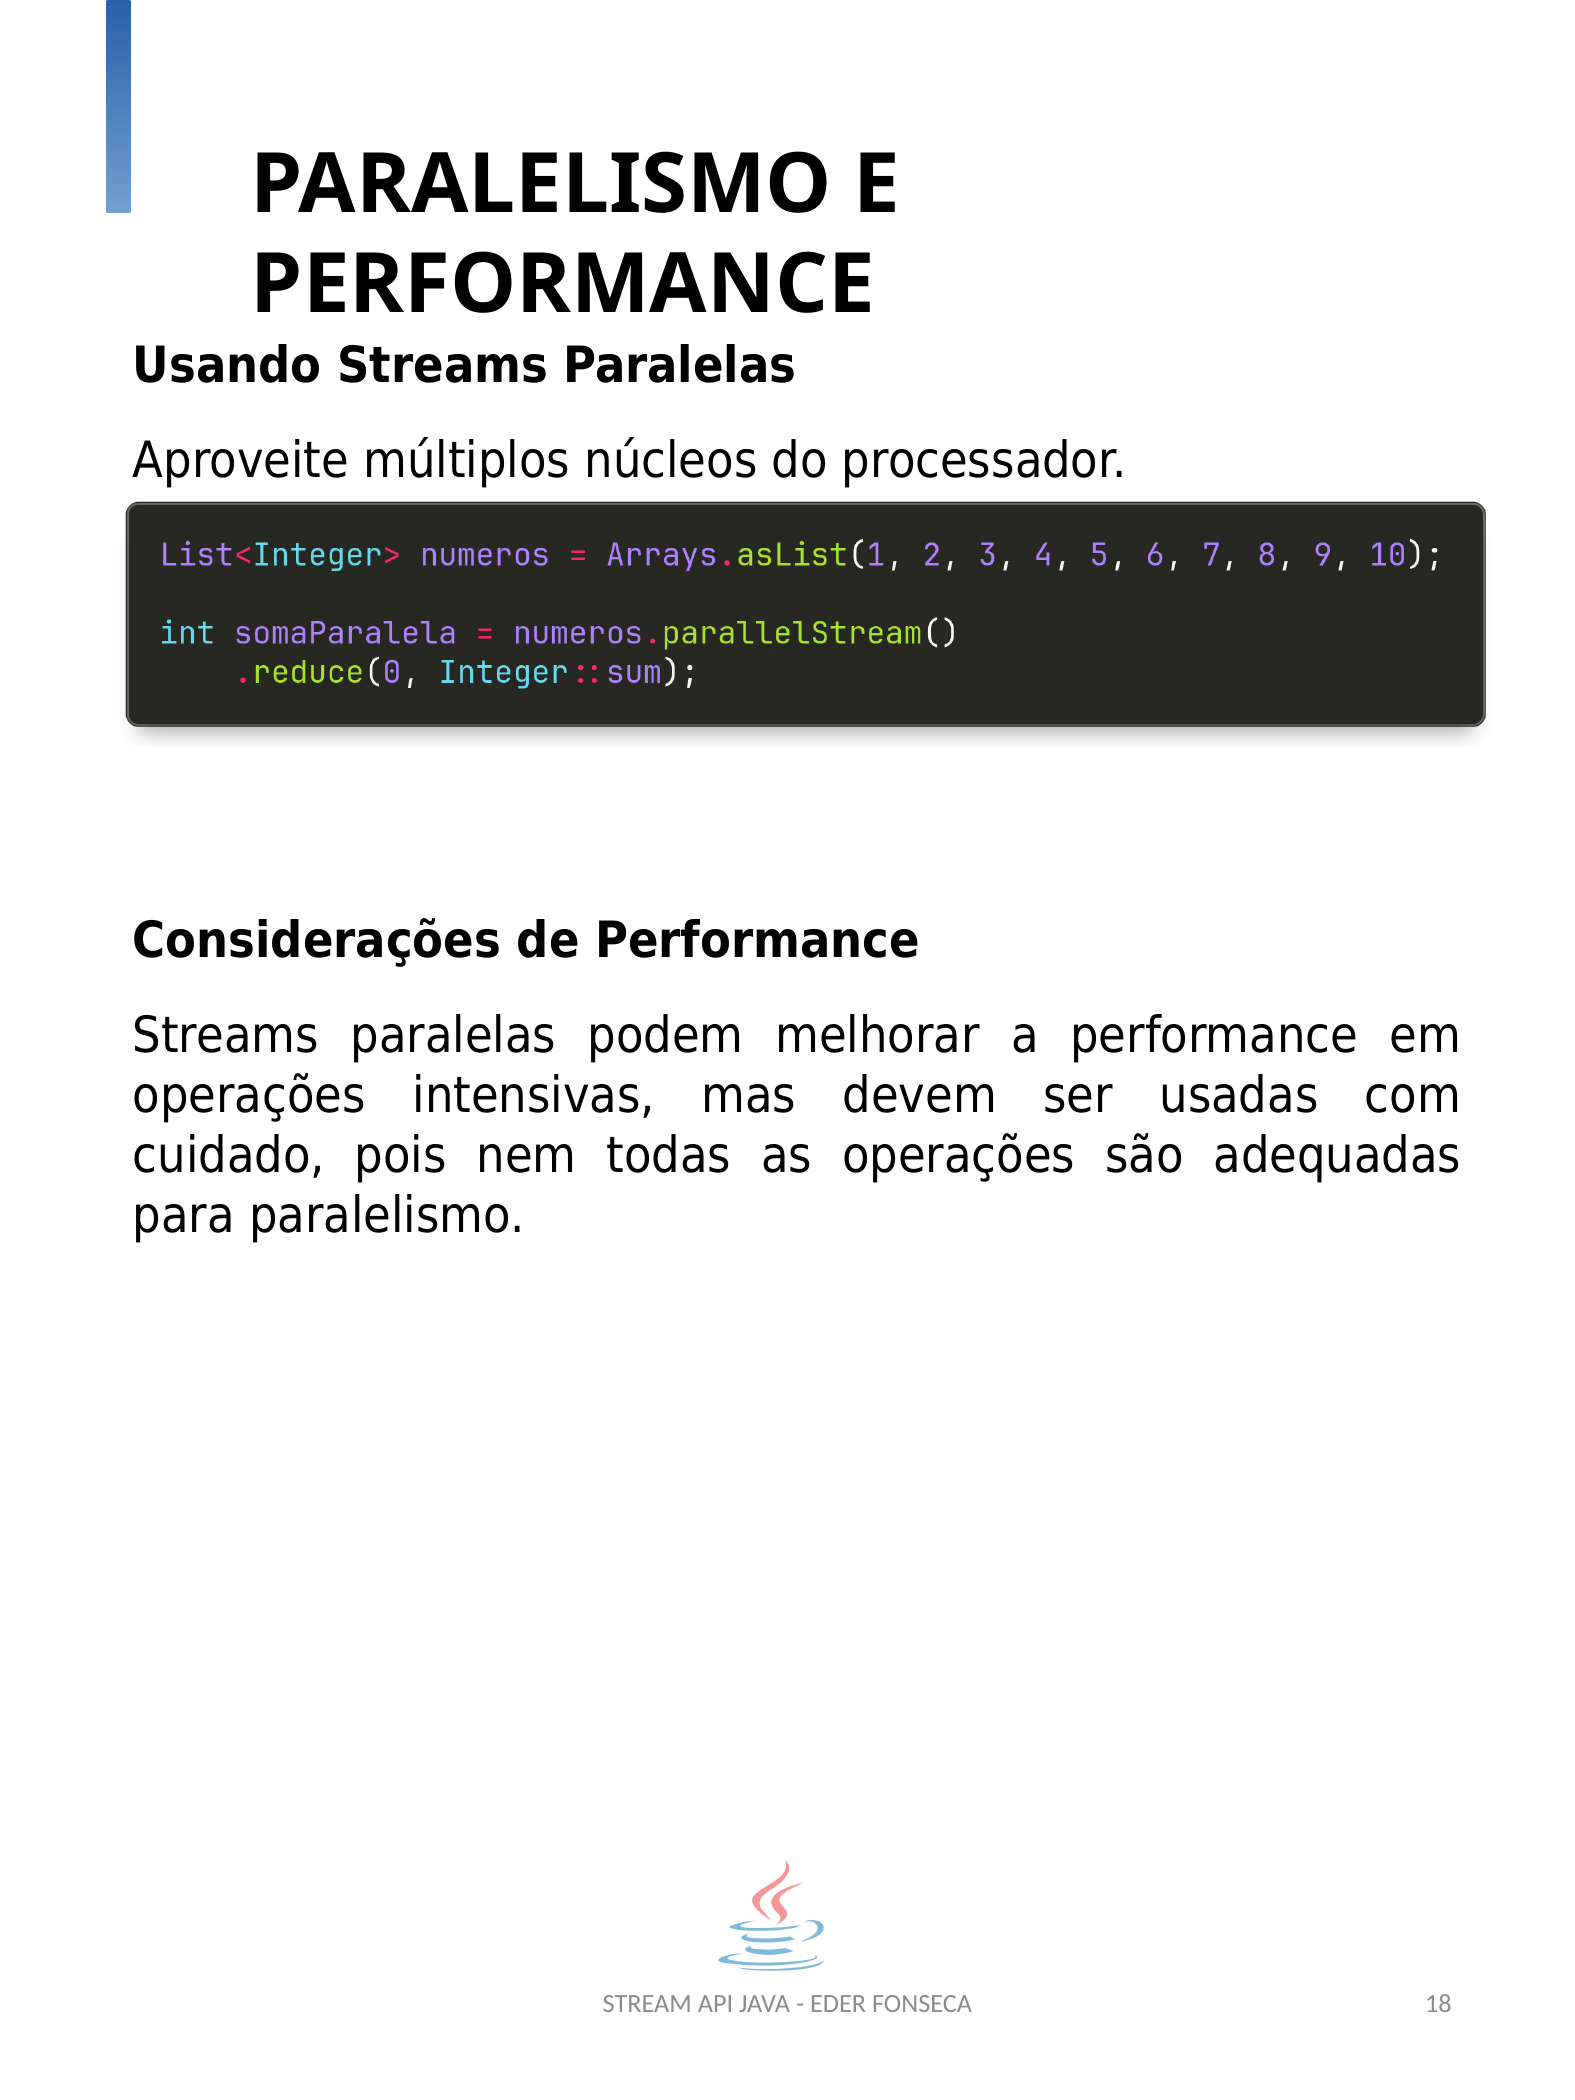

PARALELISMO E PERFORMANCE
Usando Streams Paralelas
Aproveite múltiplos núcleos do processador.
Considerações de Performance
Streams paralelas podem melhorar a performance em operações intensivas, mas devem ser usadas com cuidado, pois nem todas as operações são adequadas para paralelismo.
STREAM API JAVA - EDER FONSECA
18